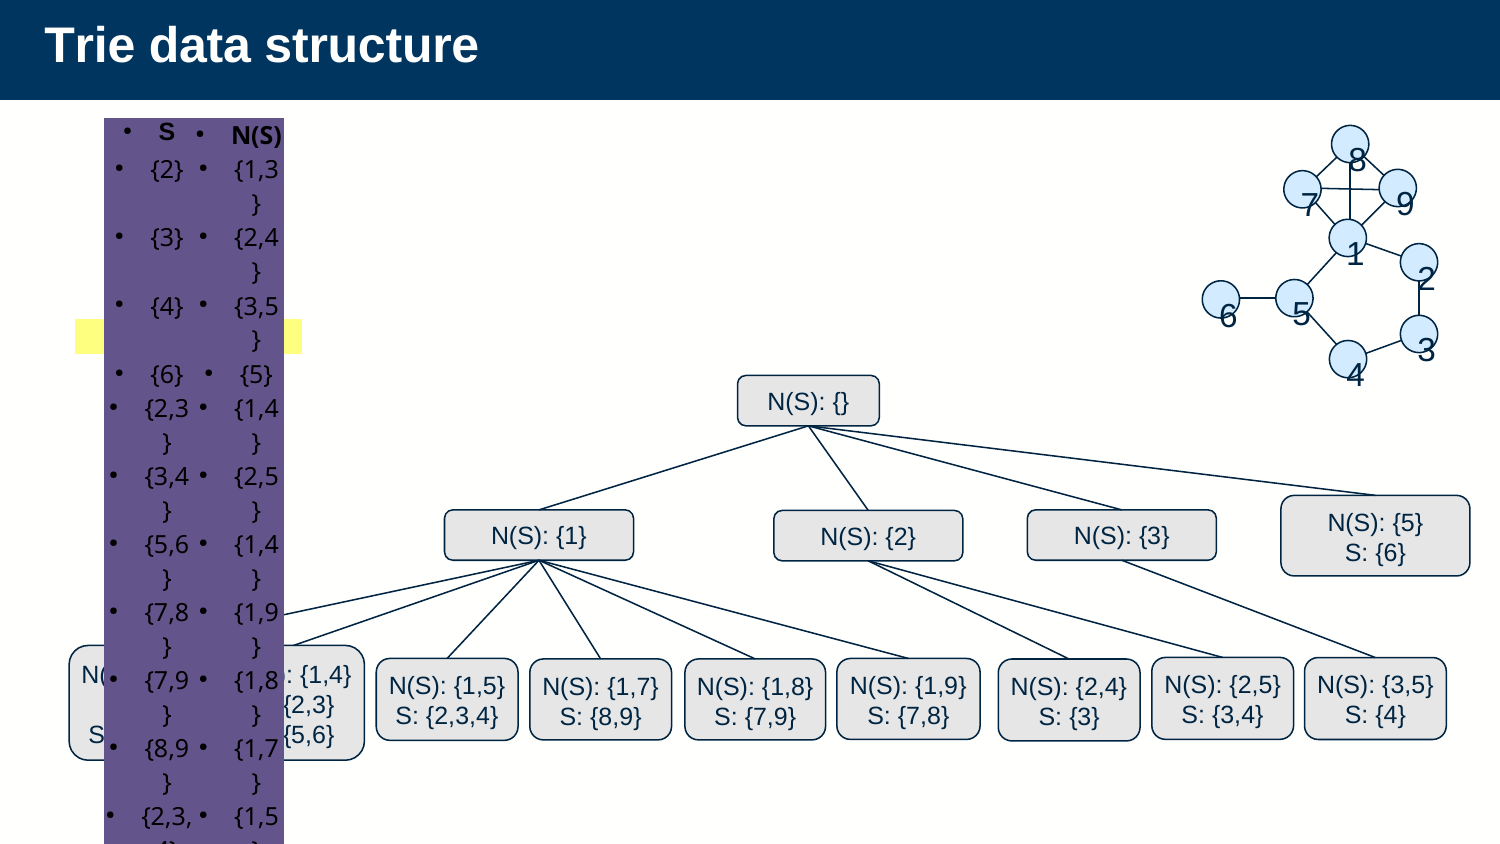

# Trie data structure
| S | N(S) |
| --- | --- |
| {2} | {1,3} |
| {3} | {2,4} |
| {4} | {3,5} |
| {6} | {5} |
| {2,3} | {1,4} |
| {3,4} | {2,5} |
| {5,6} | {1,4} |
| {7,8} | {1,9} |
| {7,9} | {1,8} |
| {8,9} | {1,7} |
| {2,3,4} | {1,5} |
| {4,5,6} | {1,3} |
8
9
7
1
2
5
6
3
4
N(S): {}
N(S): {5}
S: {6}
N(S): {1}
N(S): {3}
N(S): {2}
N(S): {1,3}
S: {2}
S: {4,5,6}
N(S): {1,4}
S: {2,3}
S: {5,6}
N(S): {2,5}
S: {3,4}
N(S): {3,5}
S: {4}
N(S): {1,5}
S: {2,3,4}
N(S): {1,9}
S: {7,8}
N(S): {1,7}
S: {8,9}
N(S): {1,8}
S: {7,9}
N(S): {2,4}
S: {3}